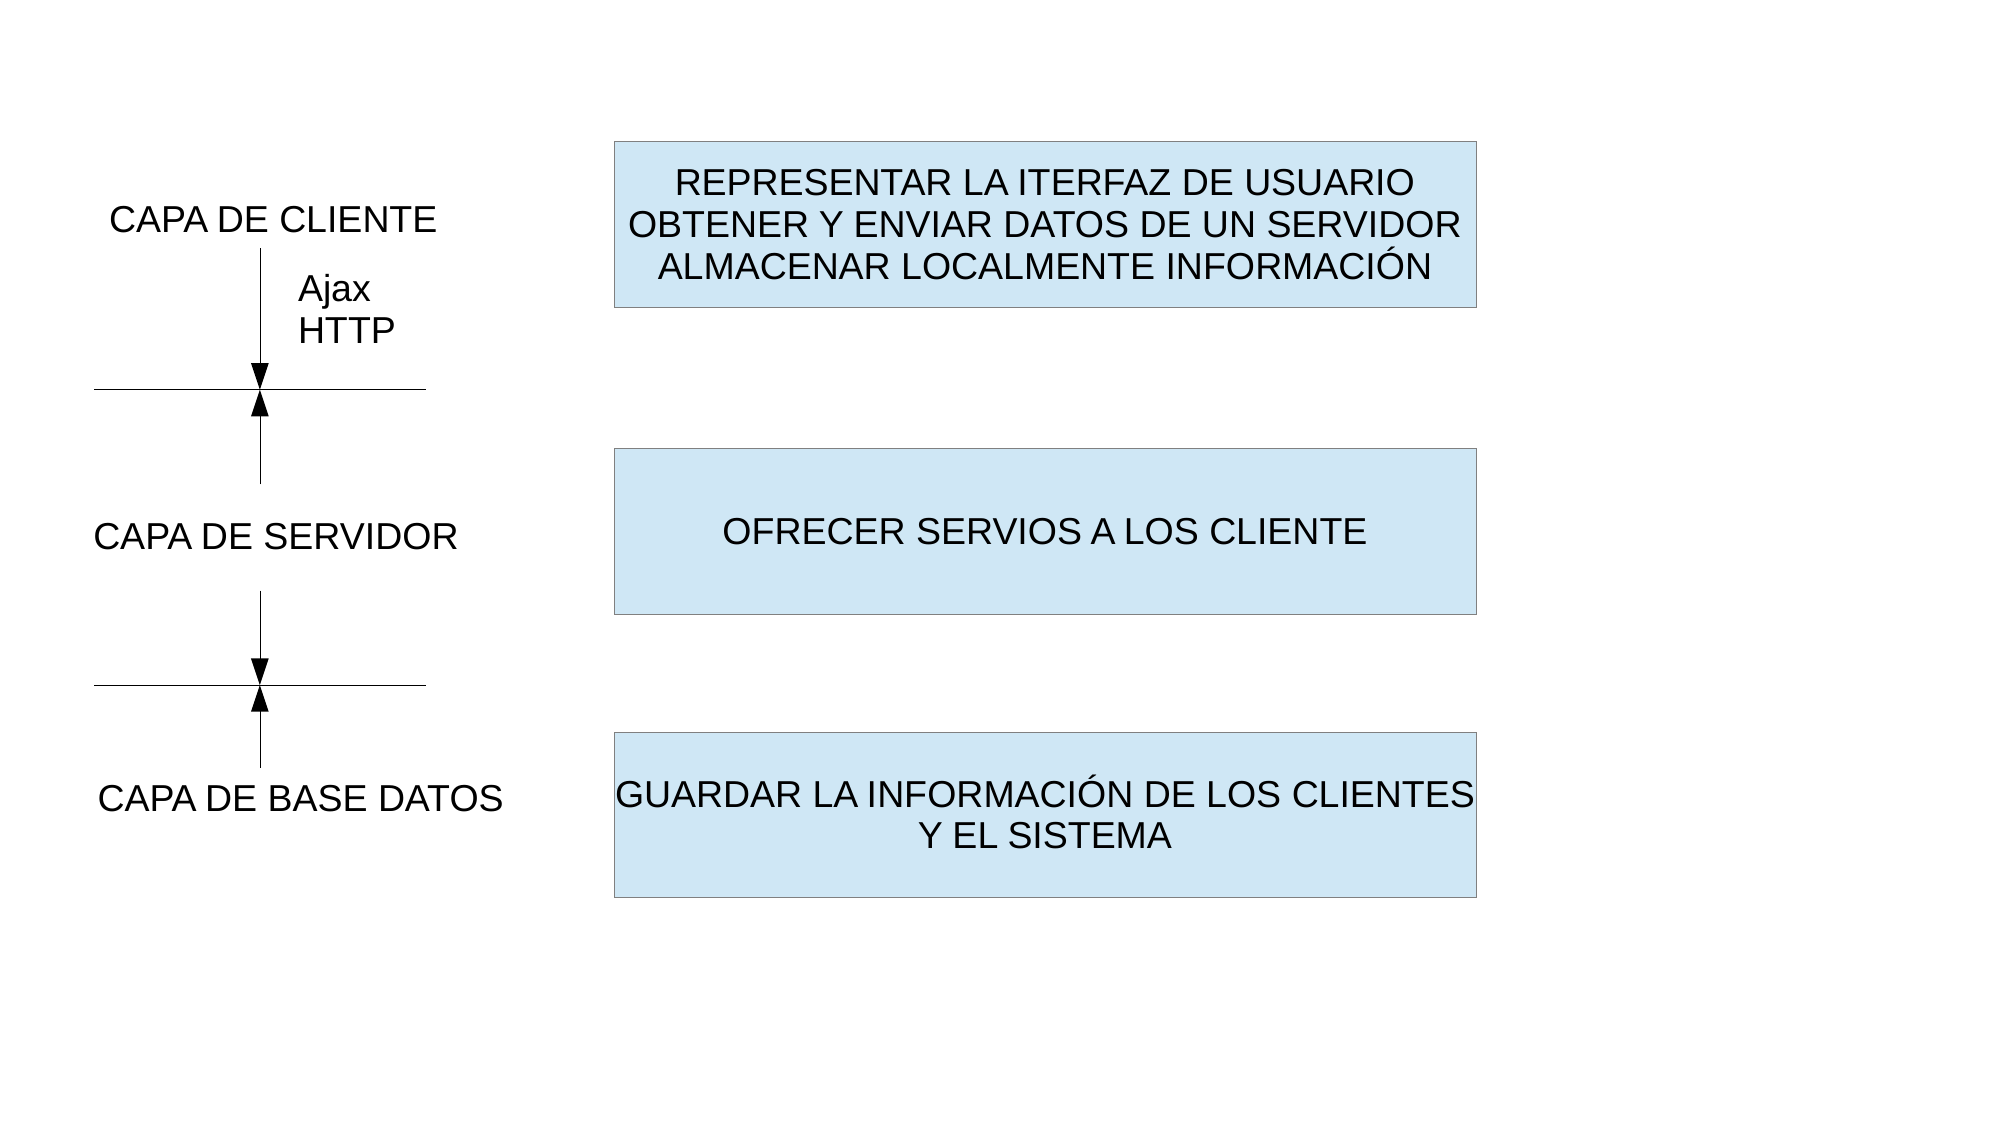

REPRESENTAR LA ITERFAZ DE USUARIO
OBTENER Y ENVIAR DATOS DE UN SERVIDOR
ALMACENAR LOCALMENTE INFORMACIÓN
CAPA DE CLIENTE
Ajax HTTP
OFRECER SERVIOS A LOS CLIENTE
CAPA DE SERVIDOR
GUARDAR LA INFORMACIÓN DE LOS CLIENTES
Y EL SISTEMA
CAPA DE BASE DATOS